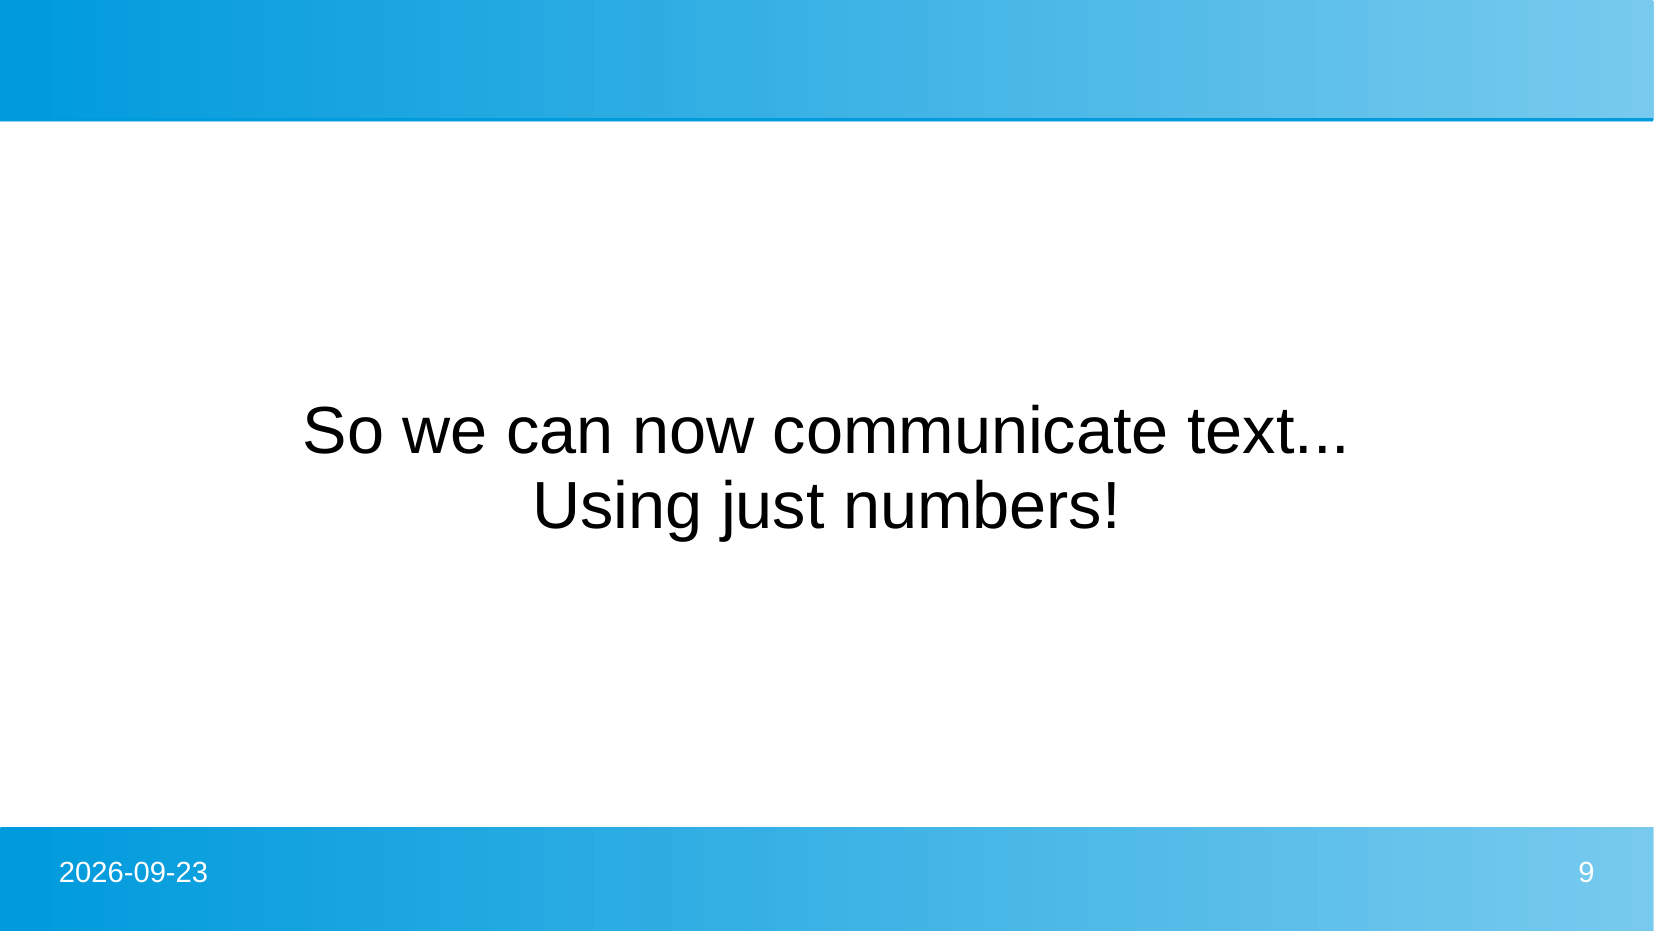

# So we can now communicate text...
Using just numbers!
9